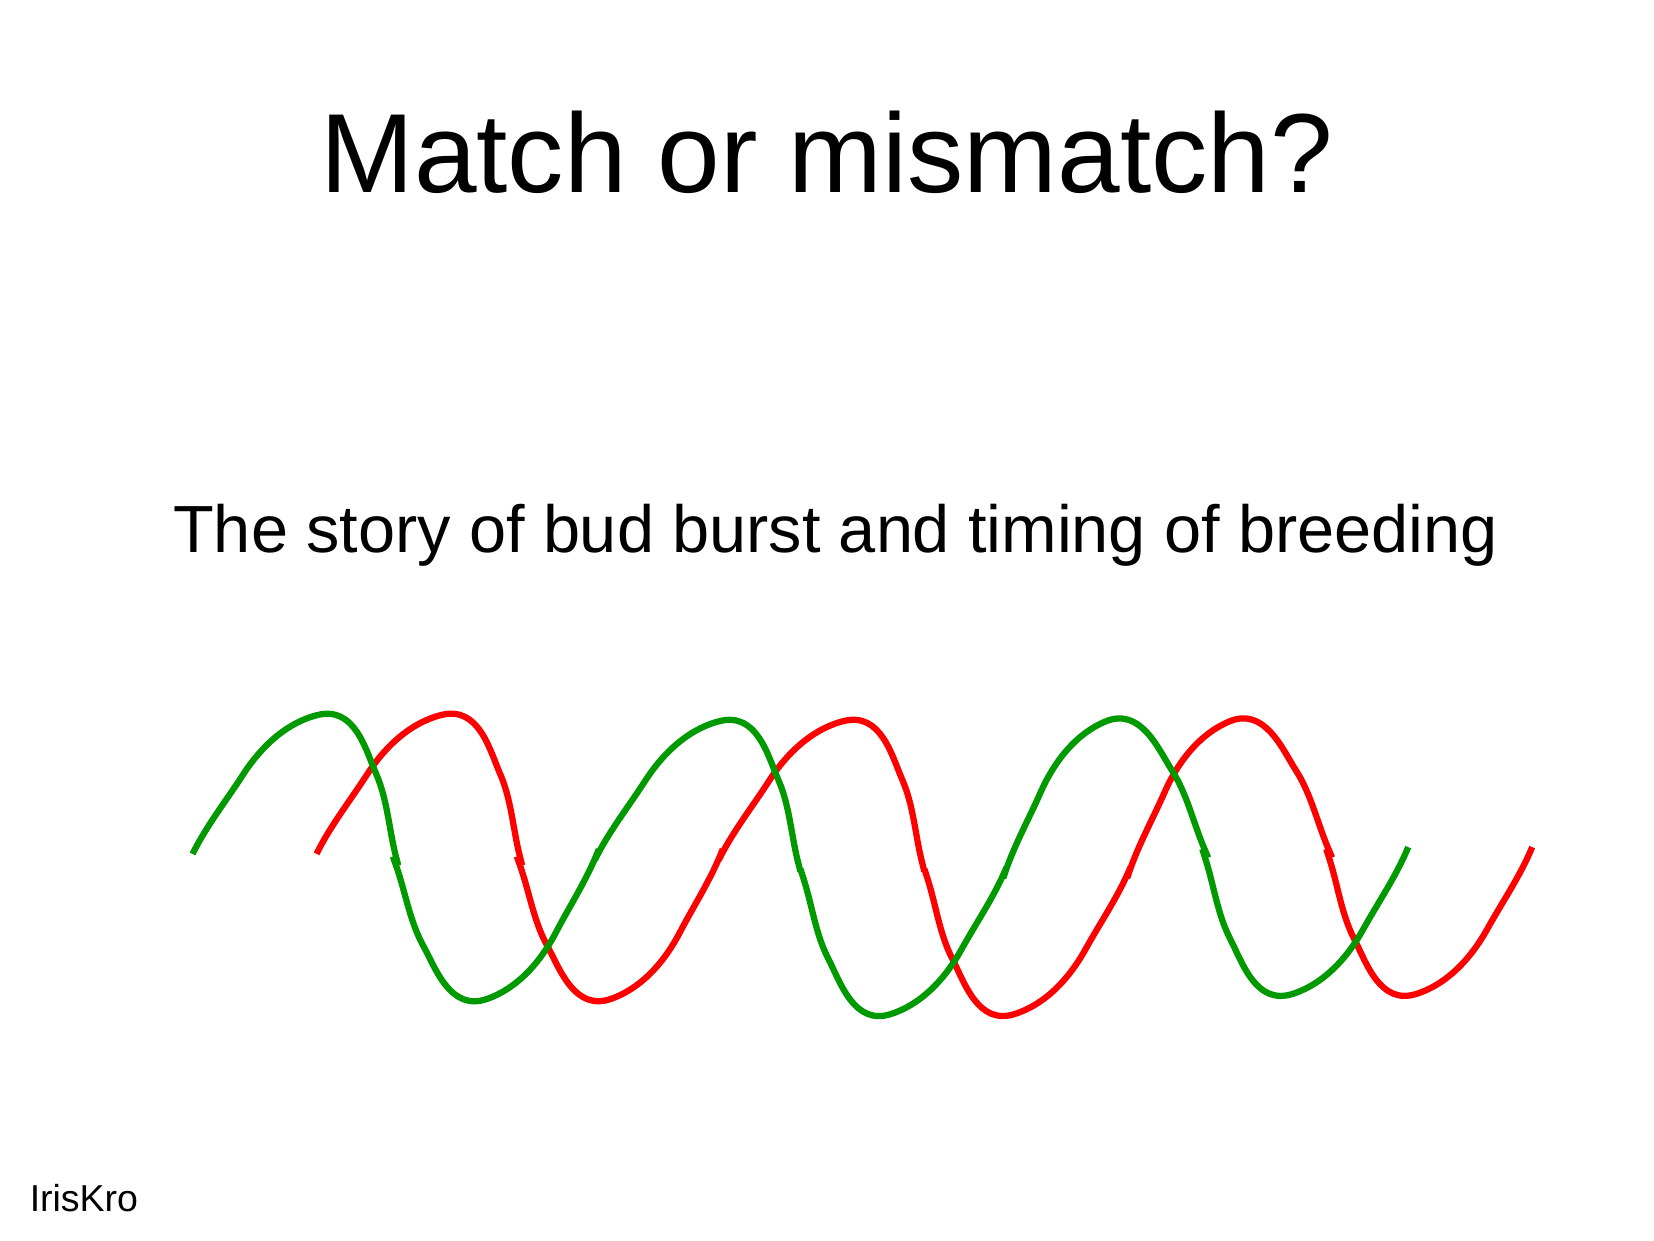

# Match or mismatch?
 The story of bud burst and timing of breeding
IrisKro